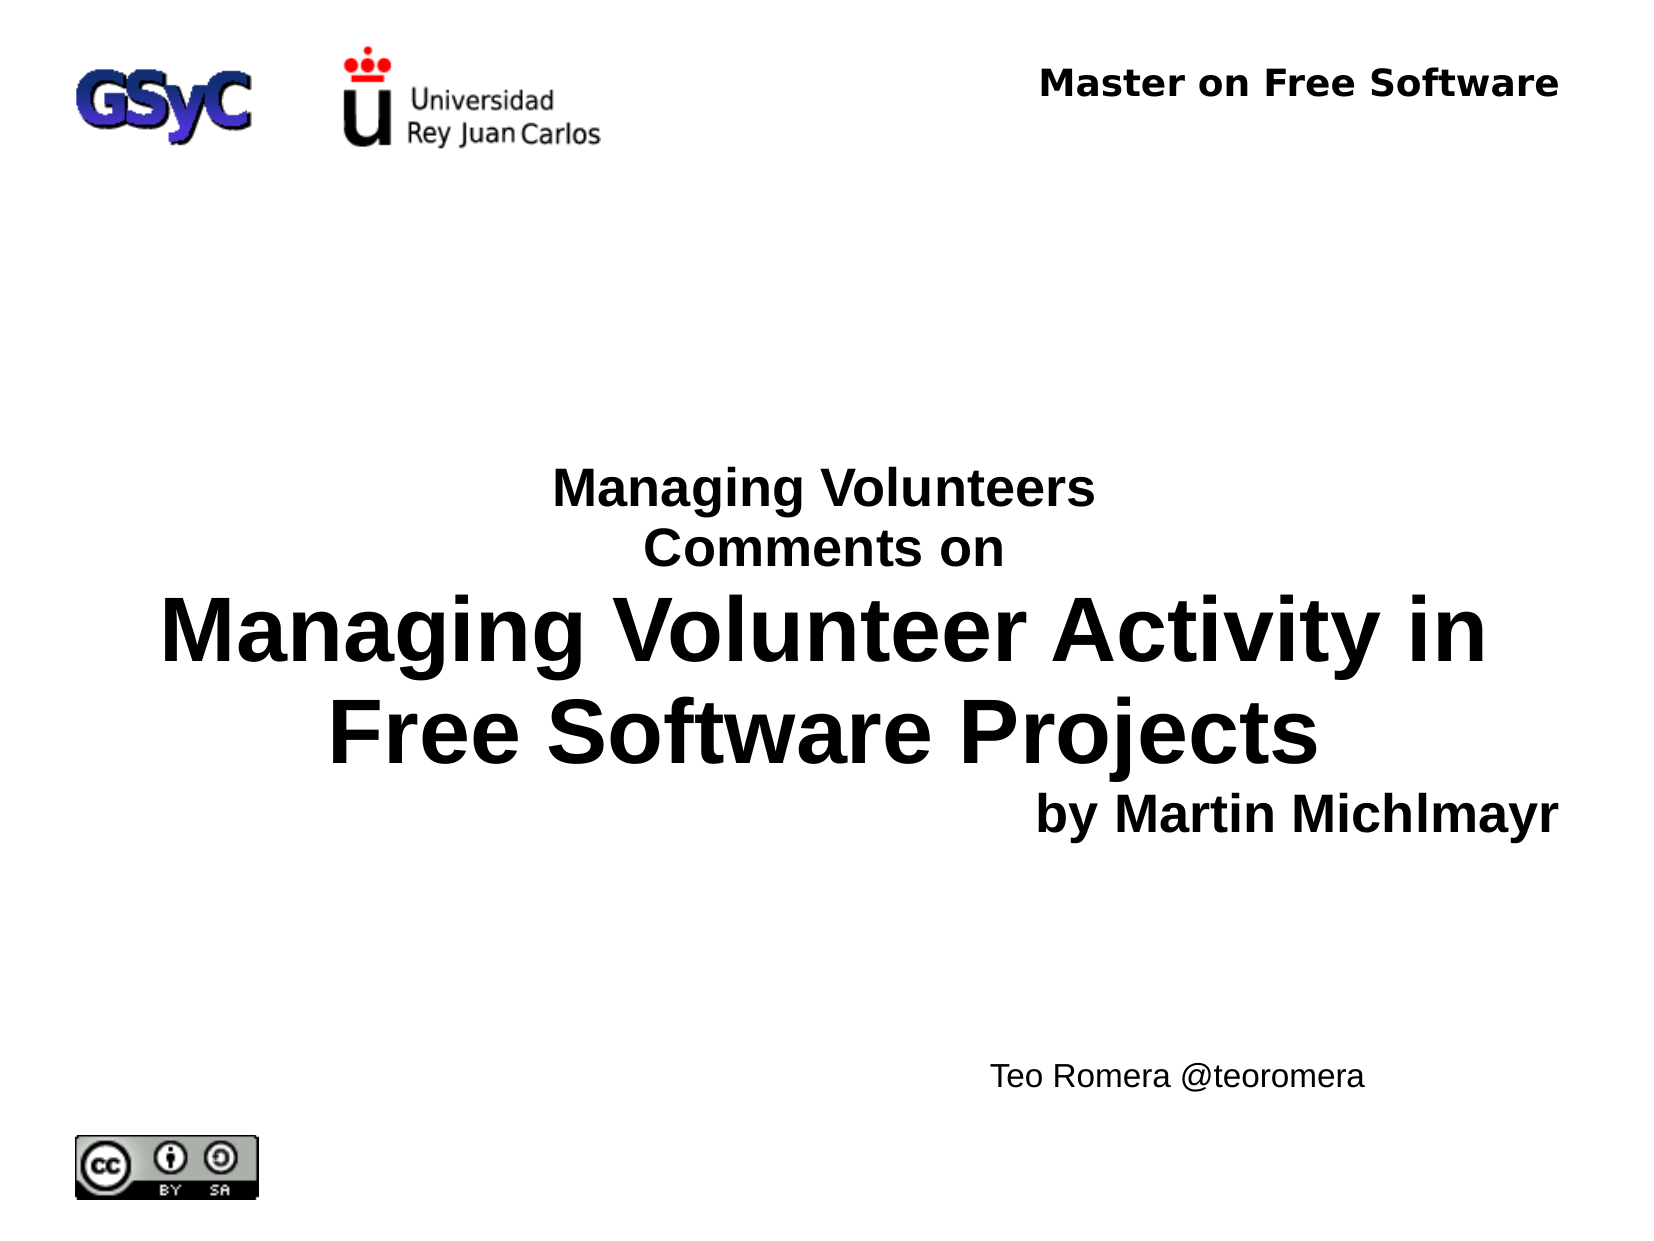

Managing Volunteers
Comments on
Managing Volunteer Activity in Free Software Projects
by Martin Michlmayr
Teo Romera @teoromera